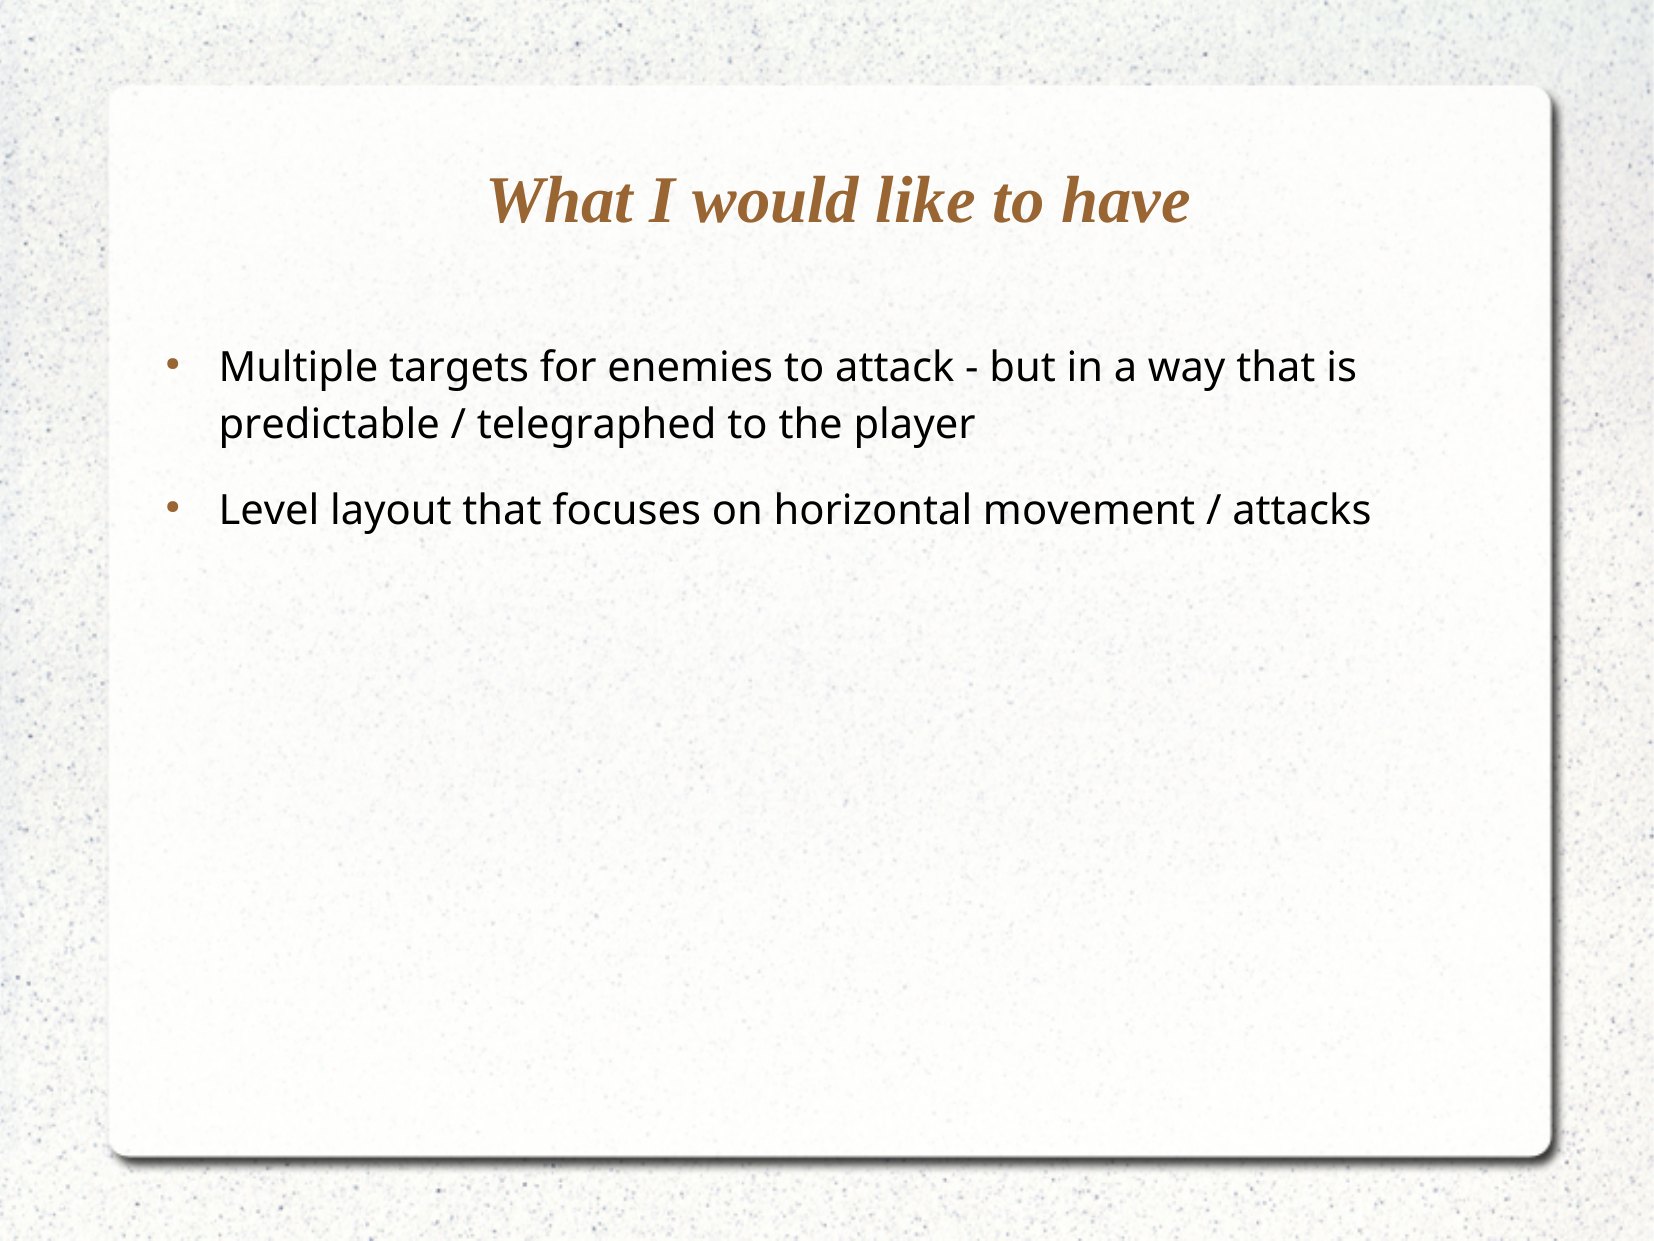

# What I would like to have
Multiple targets for enemies to attack - but in a way that is predictable / telegraphed to the player
Level layout that focuses on horizontal movement / attacks